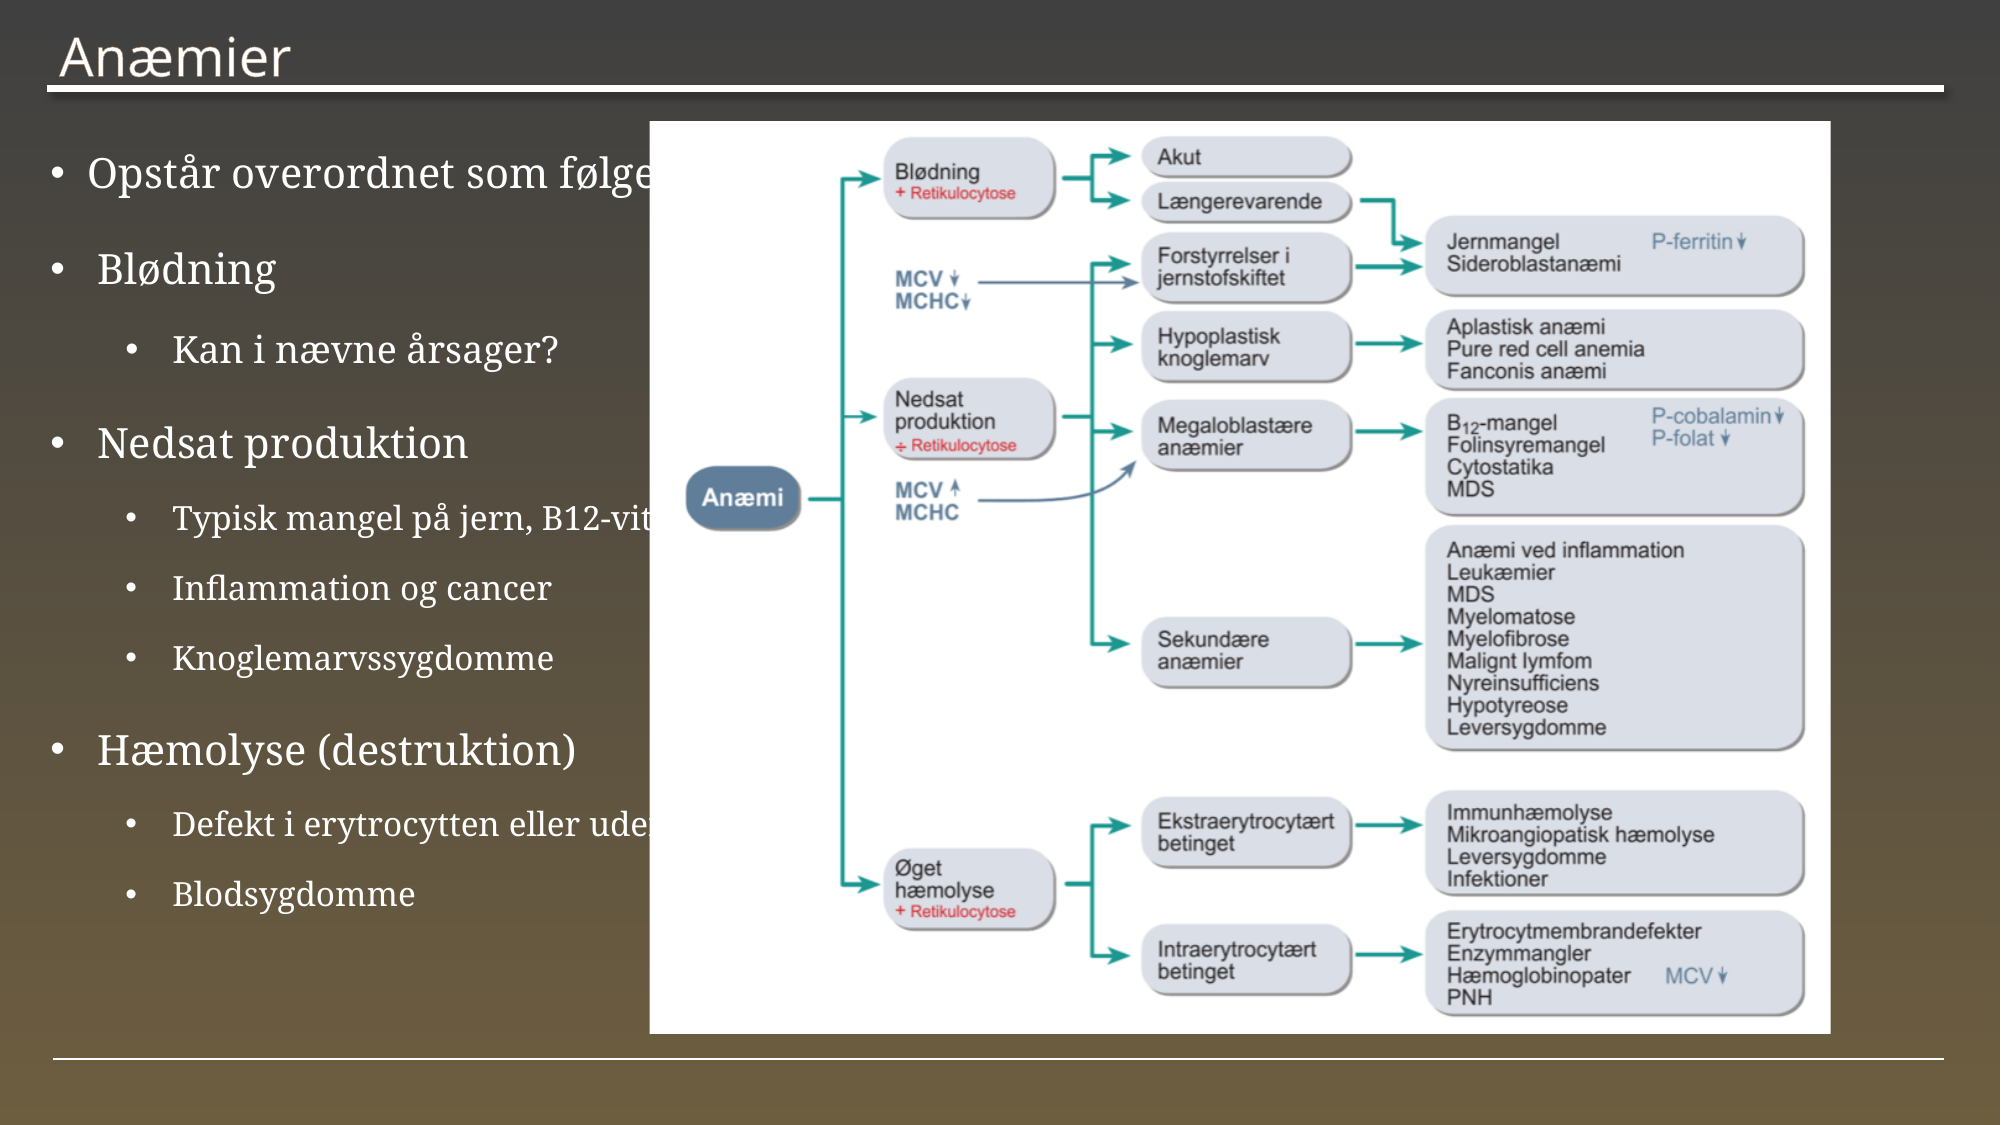

# Anæmier
Opstår overordnet som følge af 3 mekanismer:
Blødning
Kan i nævne årsager?
Nedsat produktion
Typisk mangel på jern, B12-vitamin eller folinsyre
Inflammation og cancer
Knoglemarvssygdomme
Hæmolyse (destruktion)
Defekt i erytrocytten eller udefrakommende faktorer
Blodsygdomme